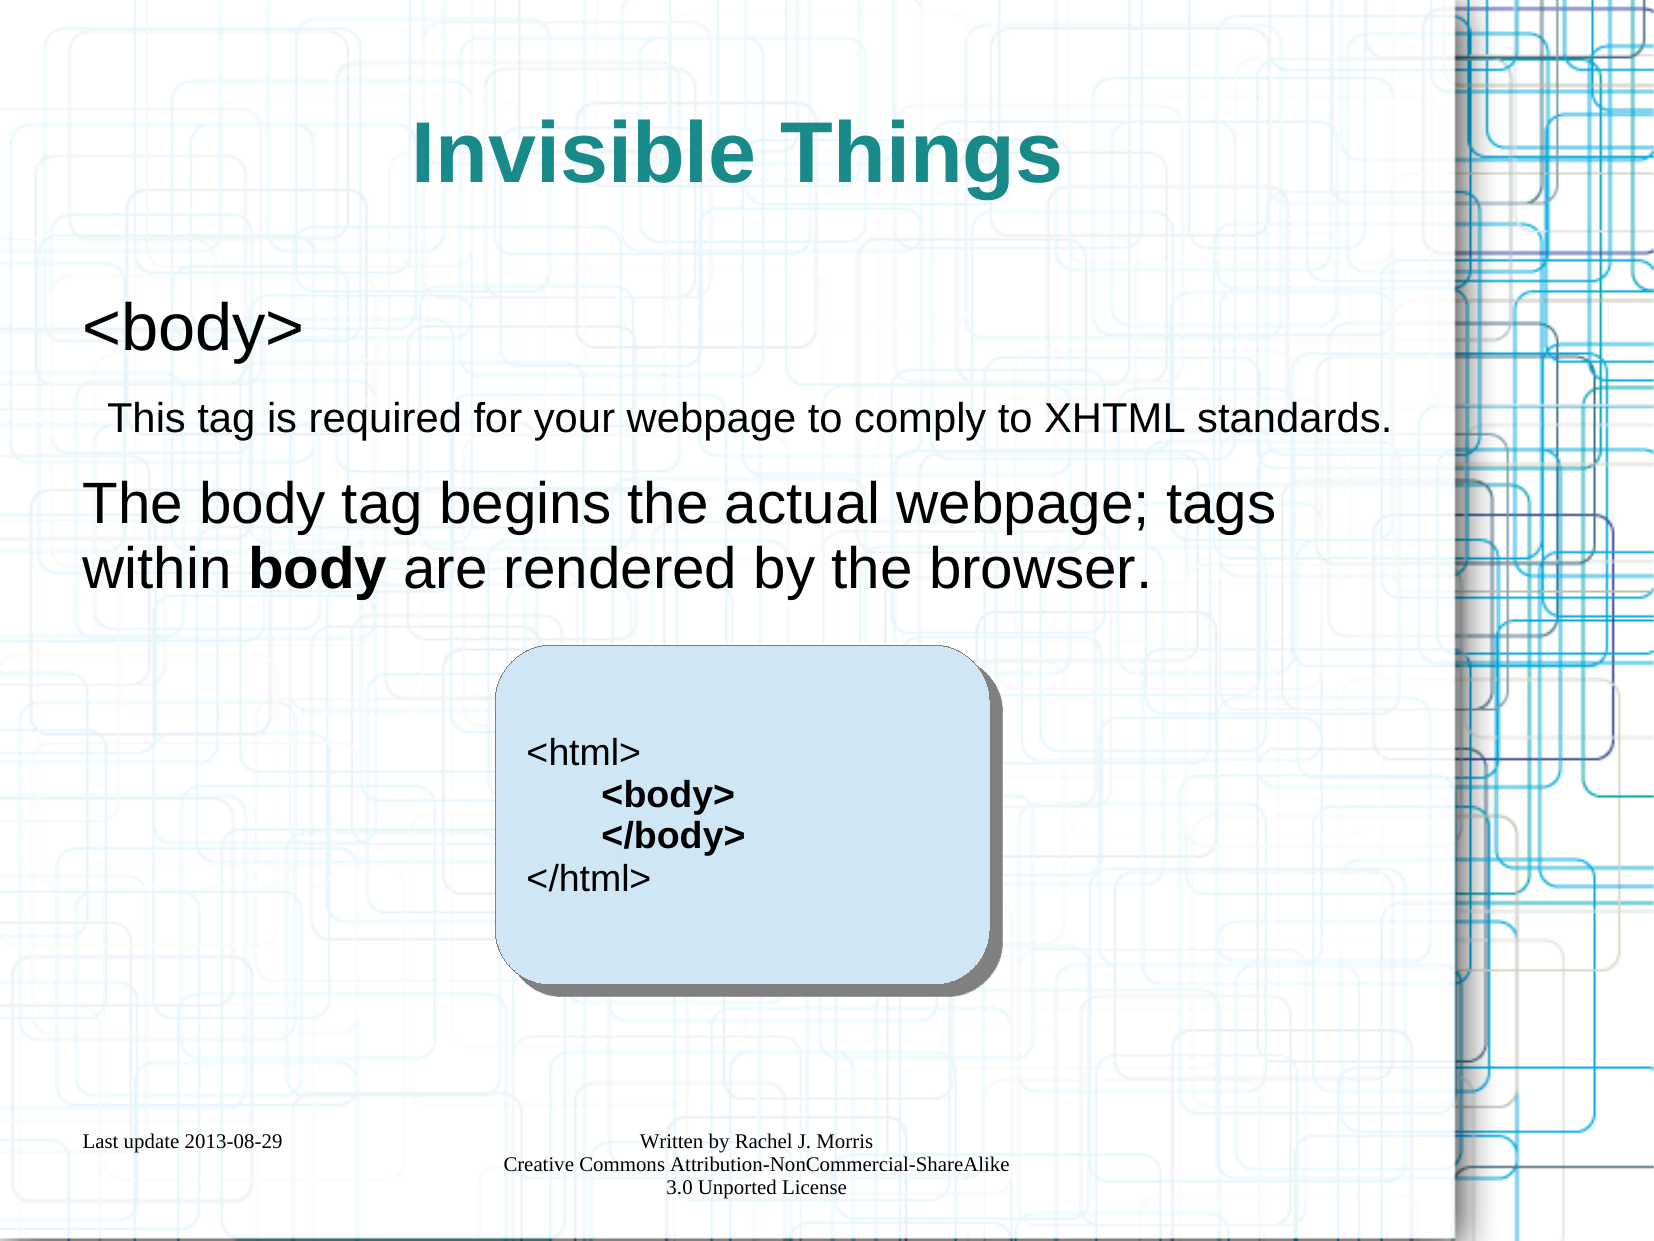

# Invisible Things
<body>
This tag is required for your webpage to comply to XHTML standards.
The body tag begins the actual webpage; tags within body are rendered by the browser.
<html>
	<body>
	</body>
</html>